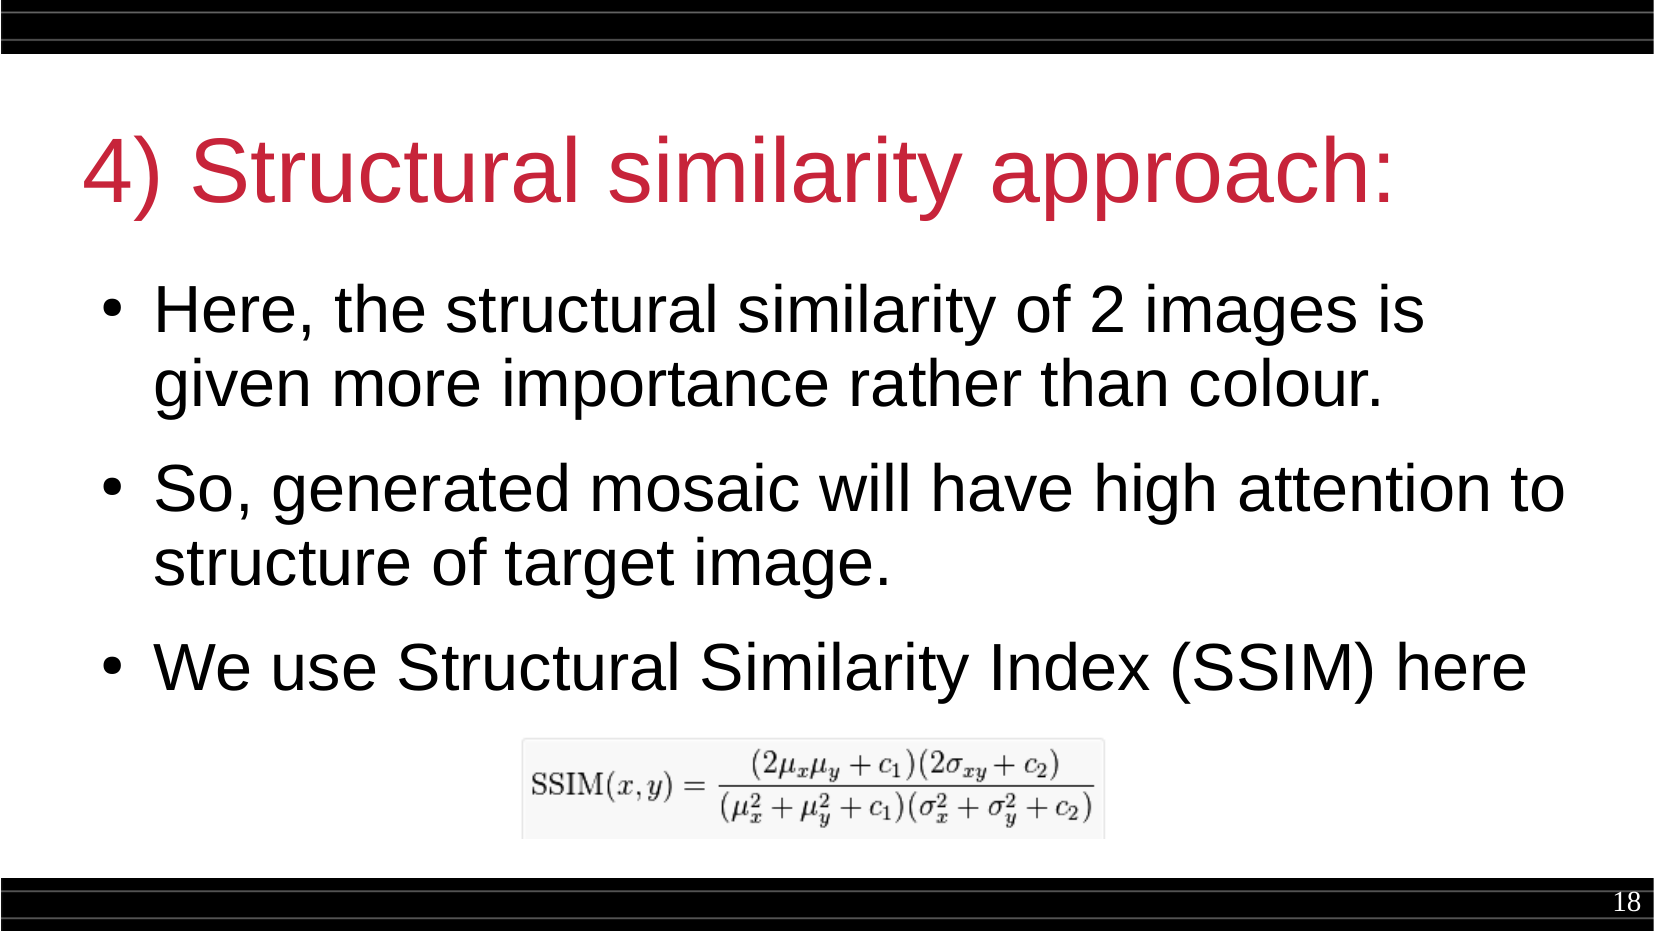

# 4) Structural similarity approach:
Here, the structural similarity of 2 images is given more importance rather than colour.
So, generated mosaic will have high attention to structure of target image.
We use Structural Similarity Index (SSIM) here